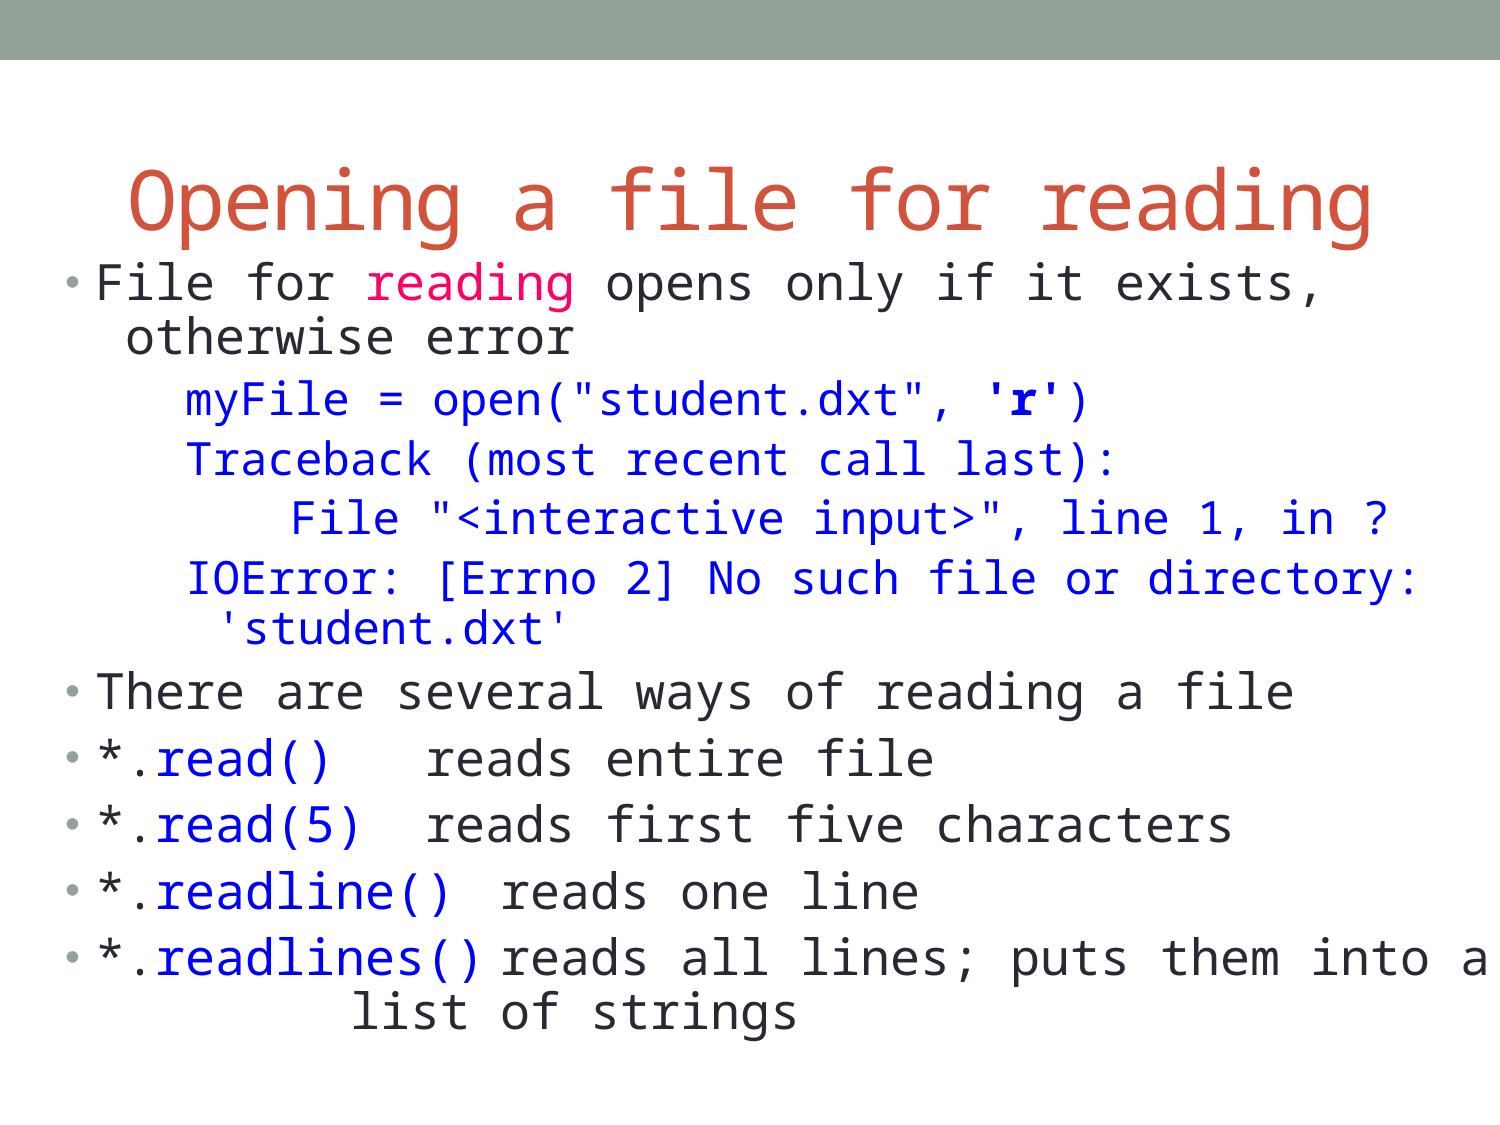

# Opening a file for reading
File for reading opens only if it exists, otherwise error
myFile = open("student.dxt", 'r')
Traceback (most recent call last):
	File "<interactive input>", line 1, in ?
IOError: [Errno 2] No such file or directory: 'student.dxt'
There are several ways of reading a file
*.read()		reads entire file
*.read(5)	reads first five characters
*.readline()	reads one line
*.readlines()	reads all lines; puts them into a 			list of strings